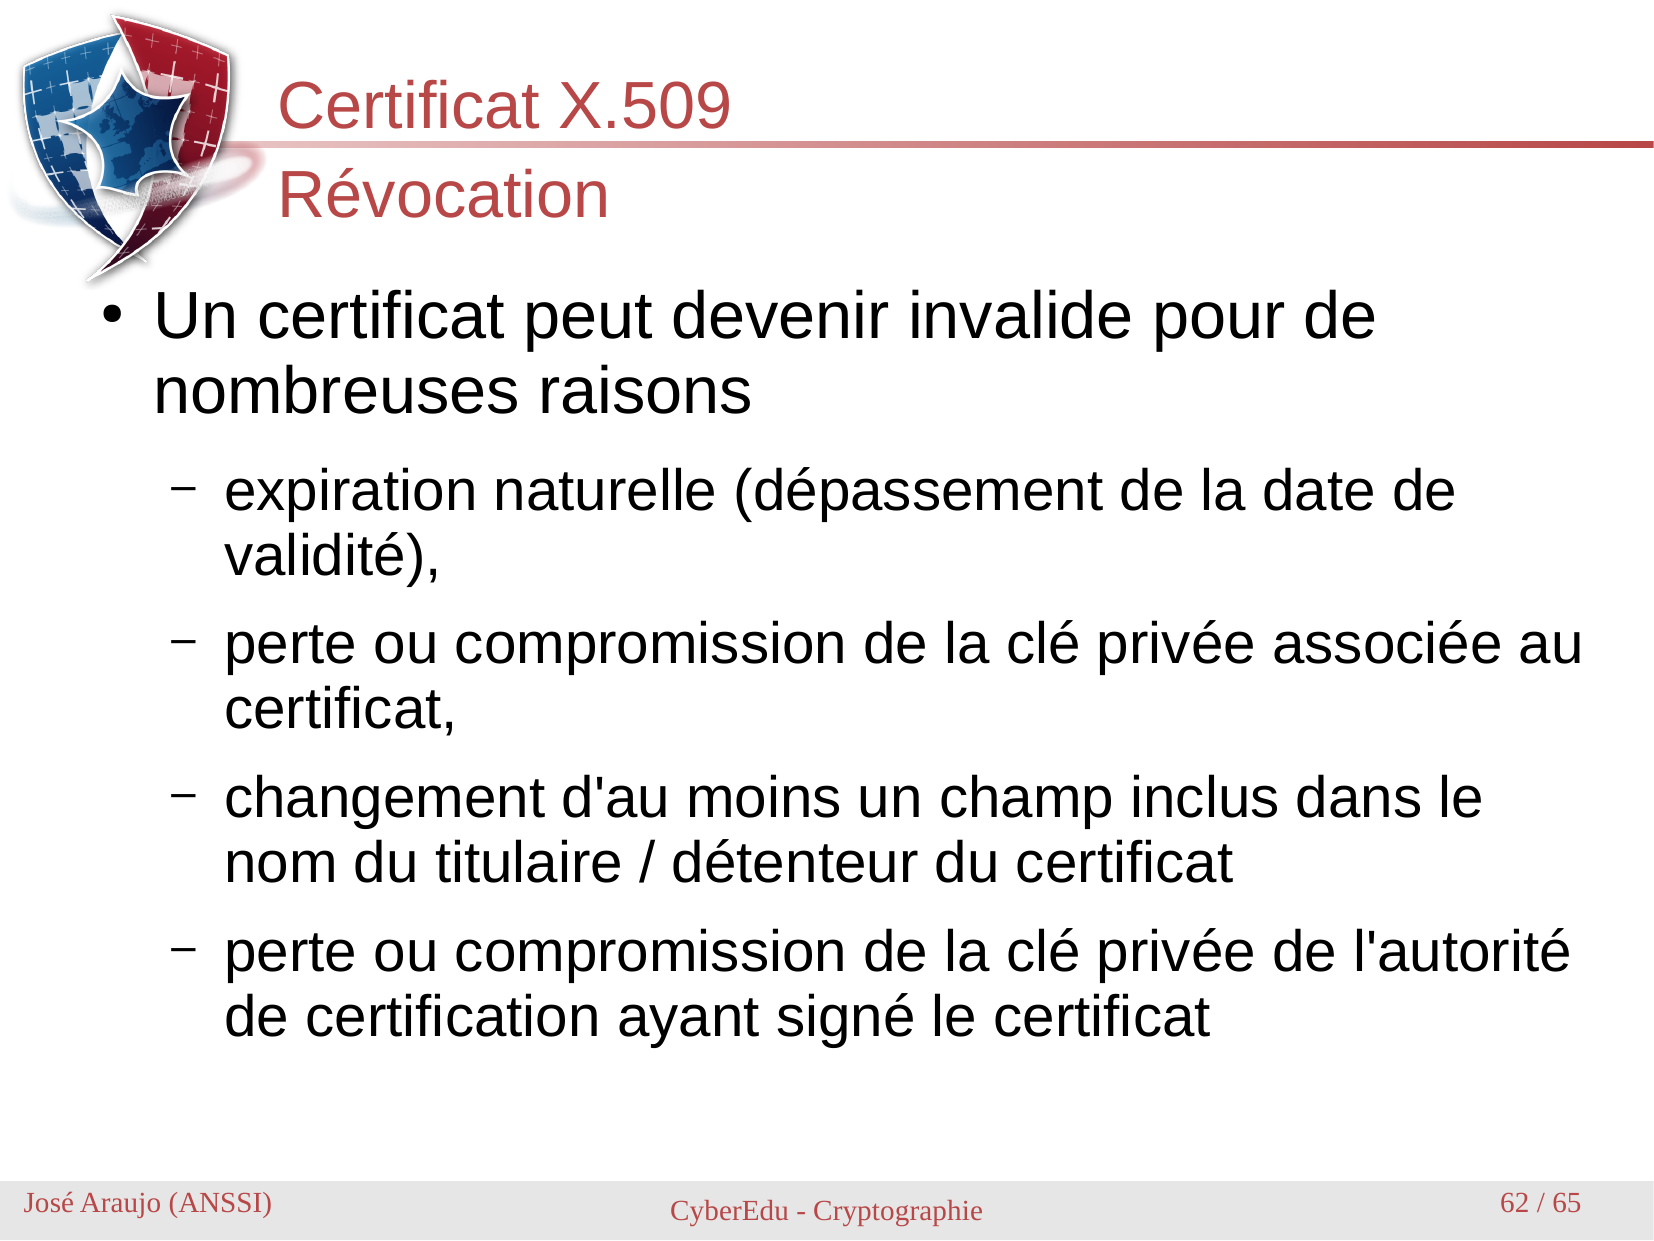

# Certificat X.509 Révocation
Un certificat peut devenir invalide pour de nombreuses raisons
expiration naturelle (dépassement de la date de validité),
perte ou compromission de la clé privée associée au certificat,
changement d'au moins un champ inclus dans le nom du titulaire / détenteur du certificat
perte ou compromission de la clé privée de l'autorité de certification ayant signé le certificat